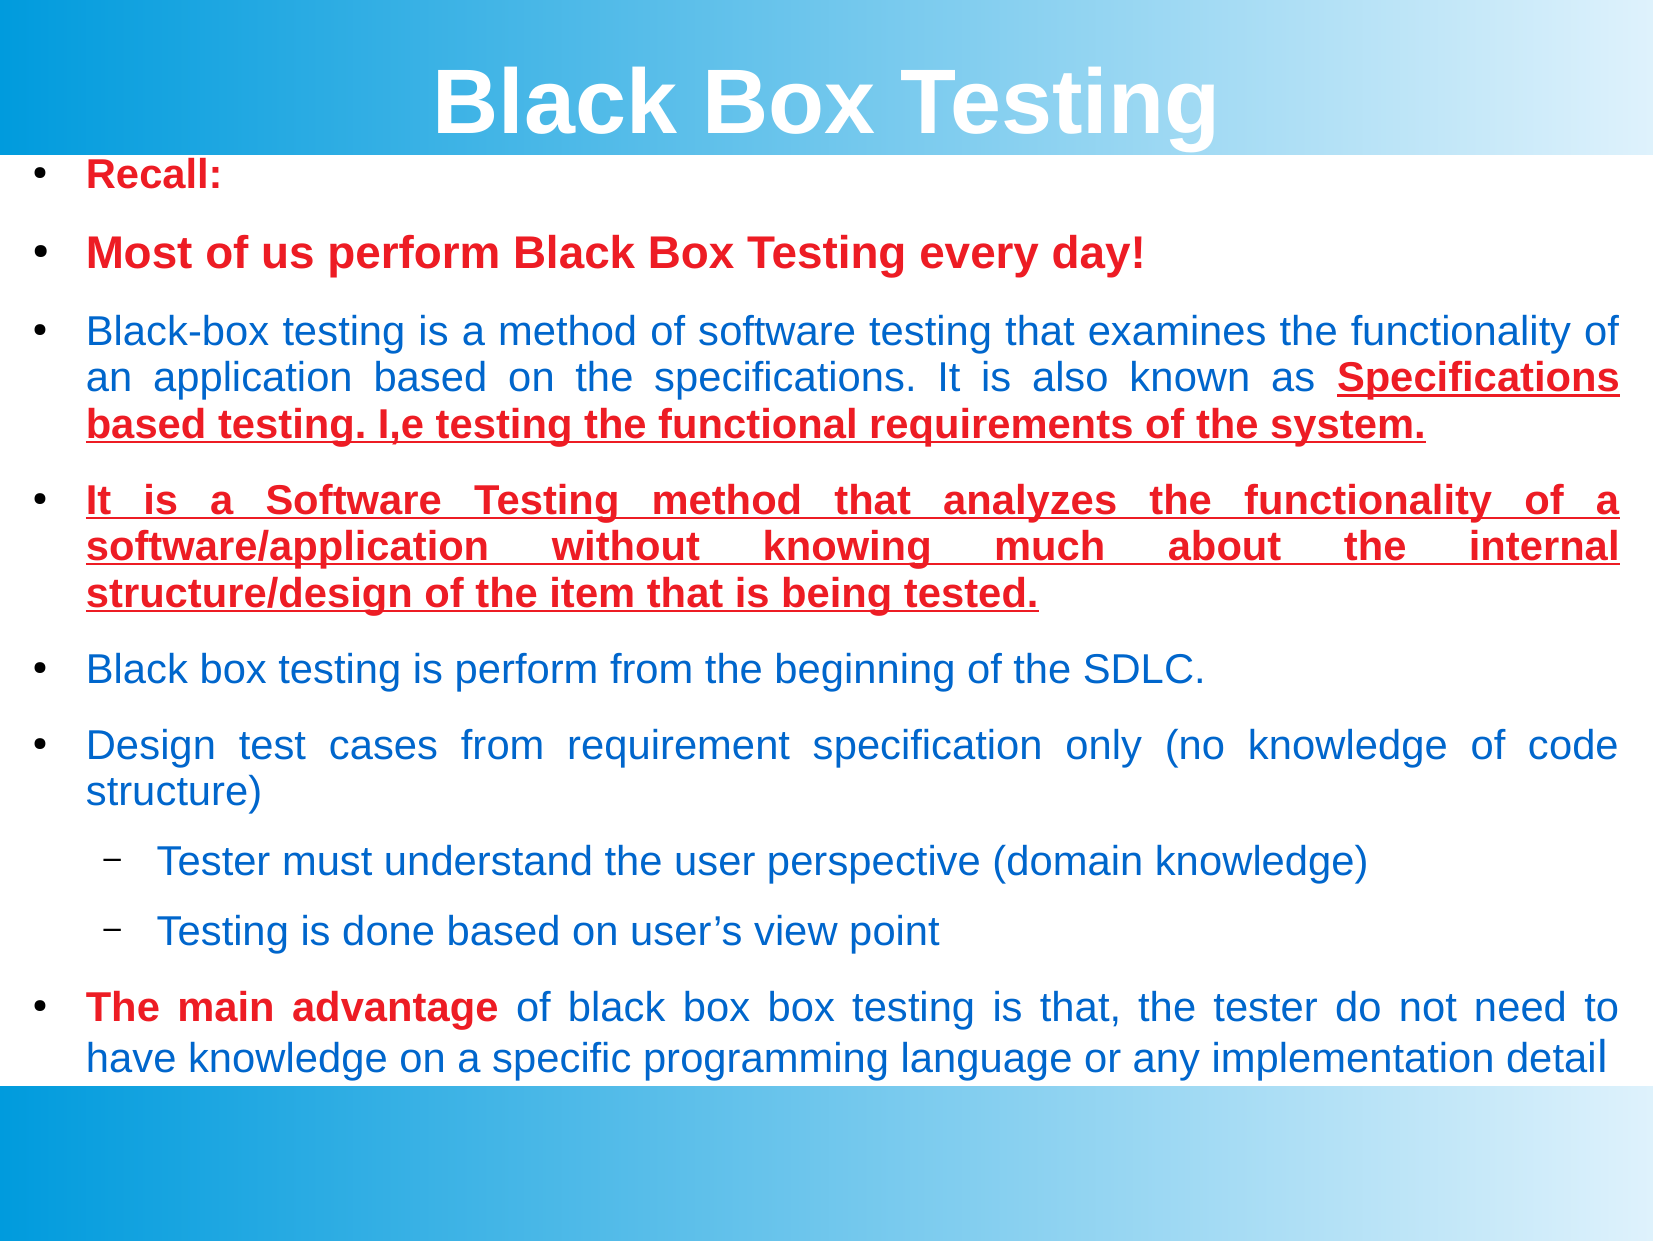

# Black Box Testing
Recall:
Most of us perform Black Box Testing every day!
Black-box testing is a method of software testing that examines the functionality of an application based on the specifications. It is also known as Specifications based testing. I,e testing the functional requirements of the system.
It is a Software Testing method that analyzes the functionality of a software/application without knowing much about the internal structure/design of the item that is being tested.
Black box testing is perform from the beginning of the SDLC.
Design test cases from requirement specification only (no knowledge of code structure)
Tester must understand the user perspective (domain knowledge)
Testing is done based on user’s view point
The main advantage of black box box testing is that, the tester do not need to have knowledge on a specific programming language or any implementation detail